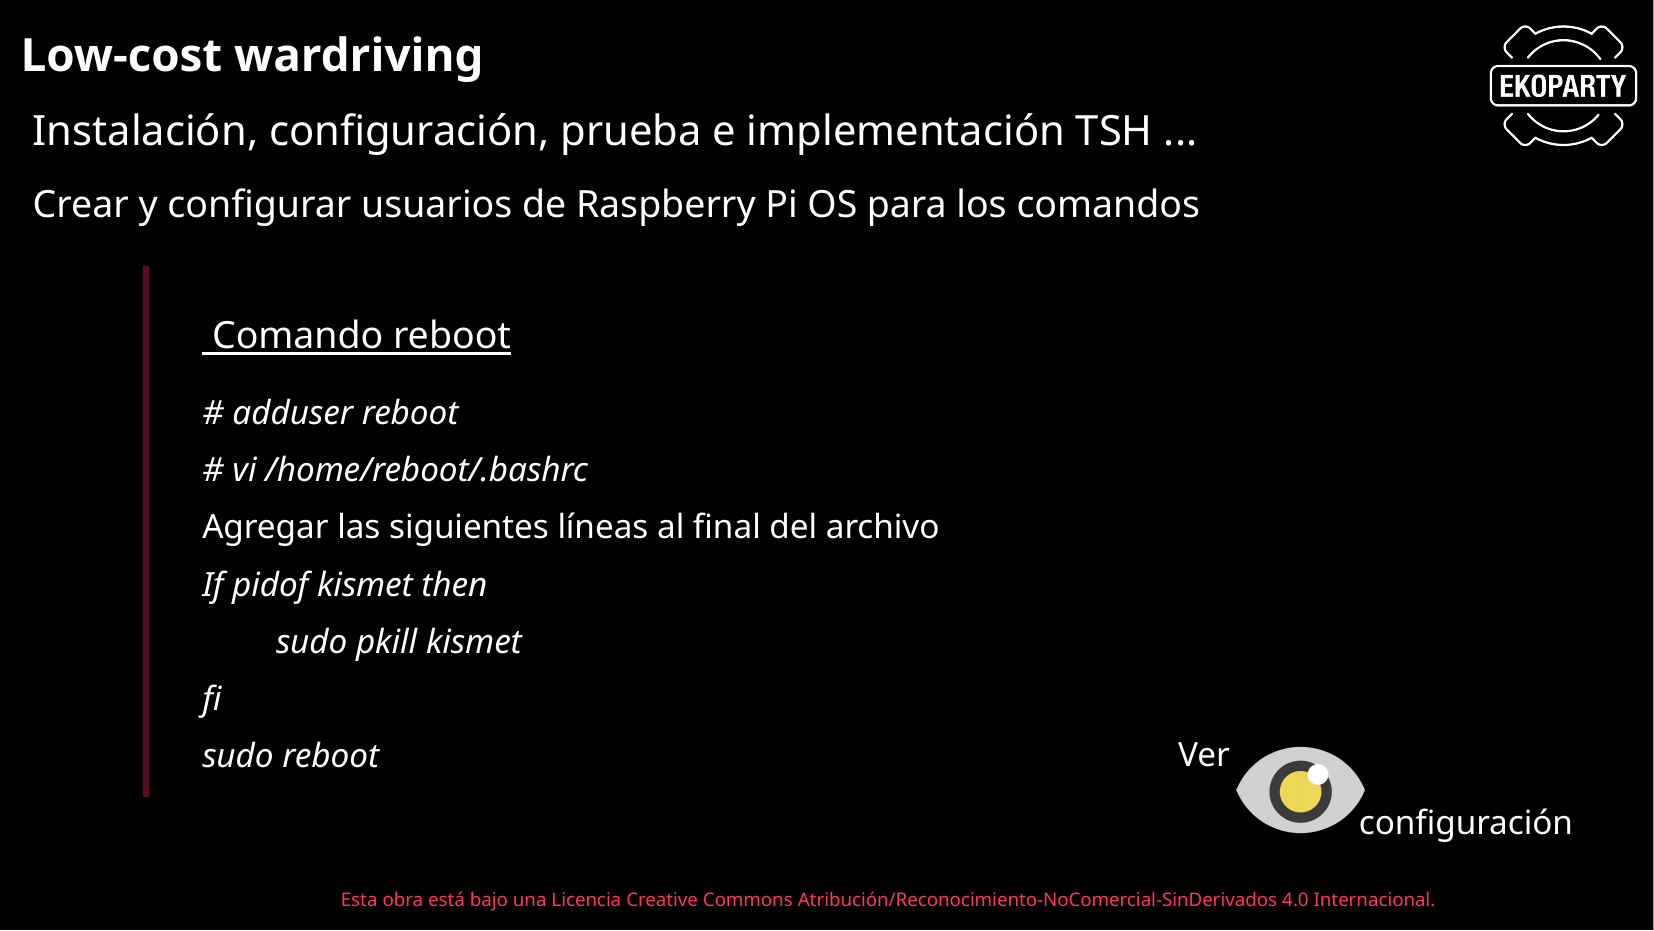

Low-cost wardriving
Instalación, configuración, prueba e implementación TSH ...
Crear y configurar usuarios de Raspberry Pi OS para los comandos
 Comando reboot
# adduser reboot
# vi /home/reboot/.bashrc
Agregar las siguientes líneas al final del archivo
If pidof kismet then
	sudo pkill kismet
fi
sudo reboot
Ver
configuración
Esta obra está bajo una Licencia Creative Commons Atribución/Reconocimiento-NoComercial-SinDerivados 4.0 Internacional.